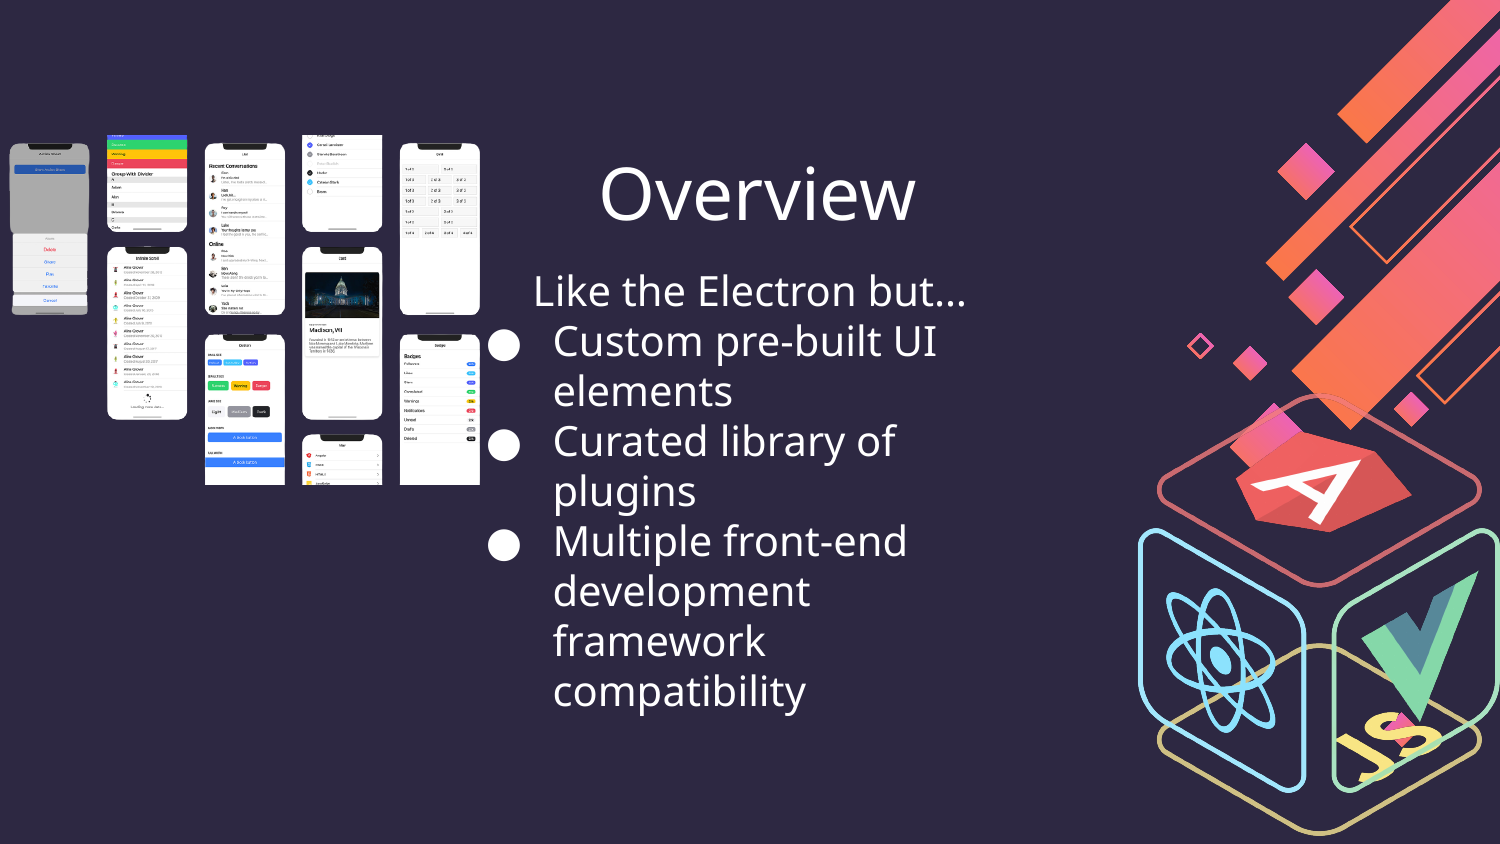

# Overview
Like the Electron but…
Custom pre-built UI elements
Curated library of plugins
Multiple front-end development framework compatibility